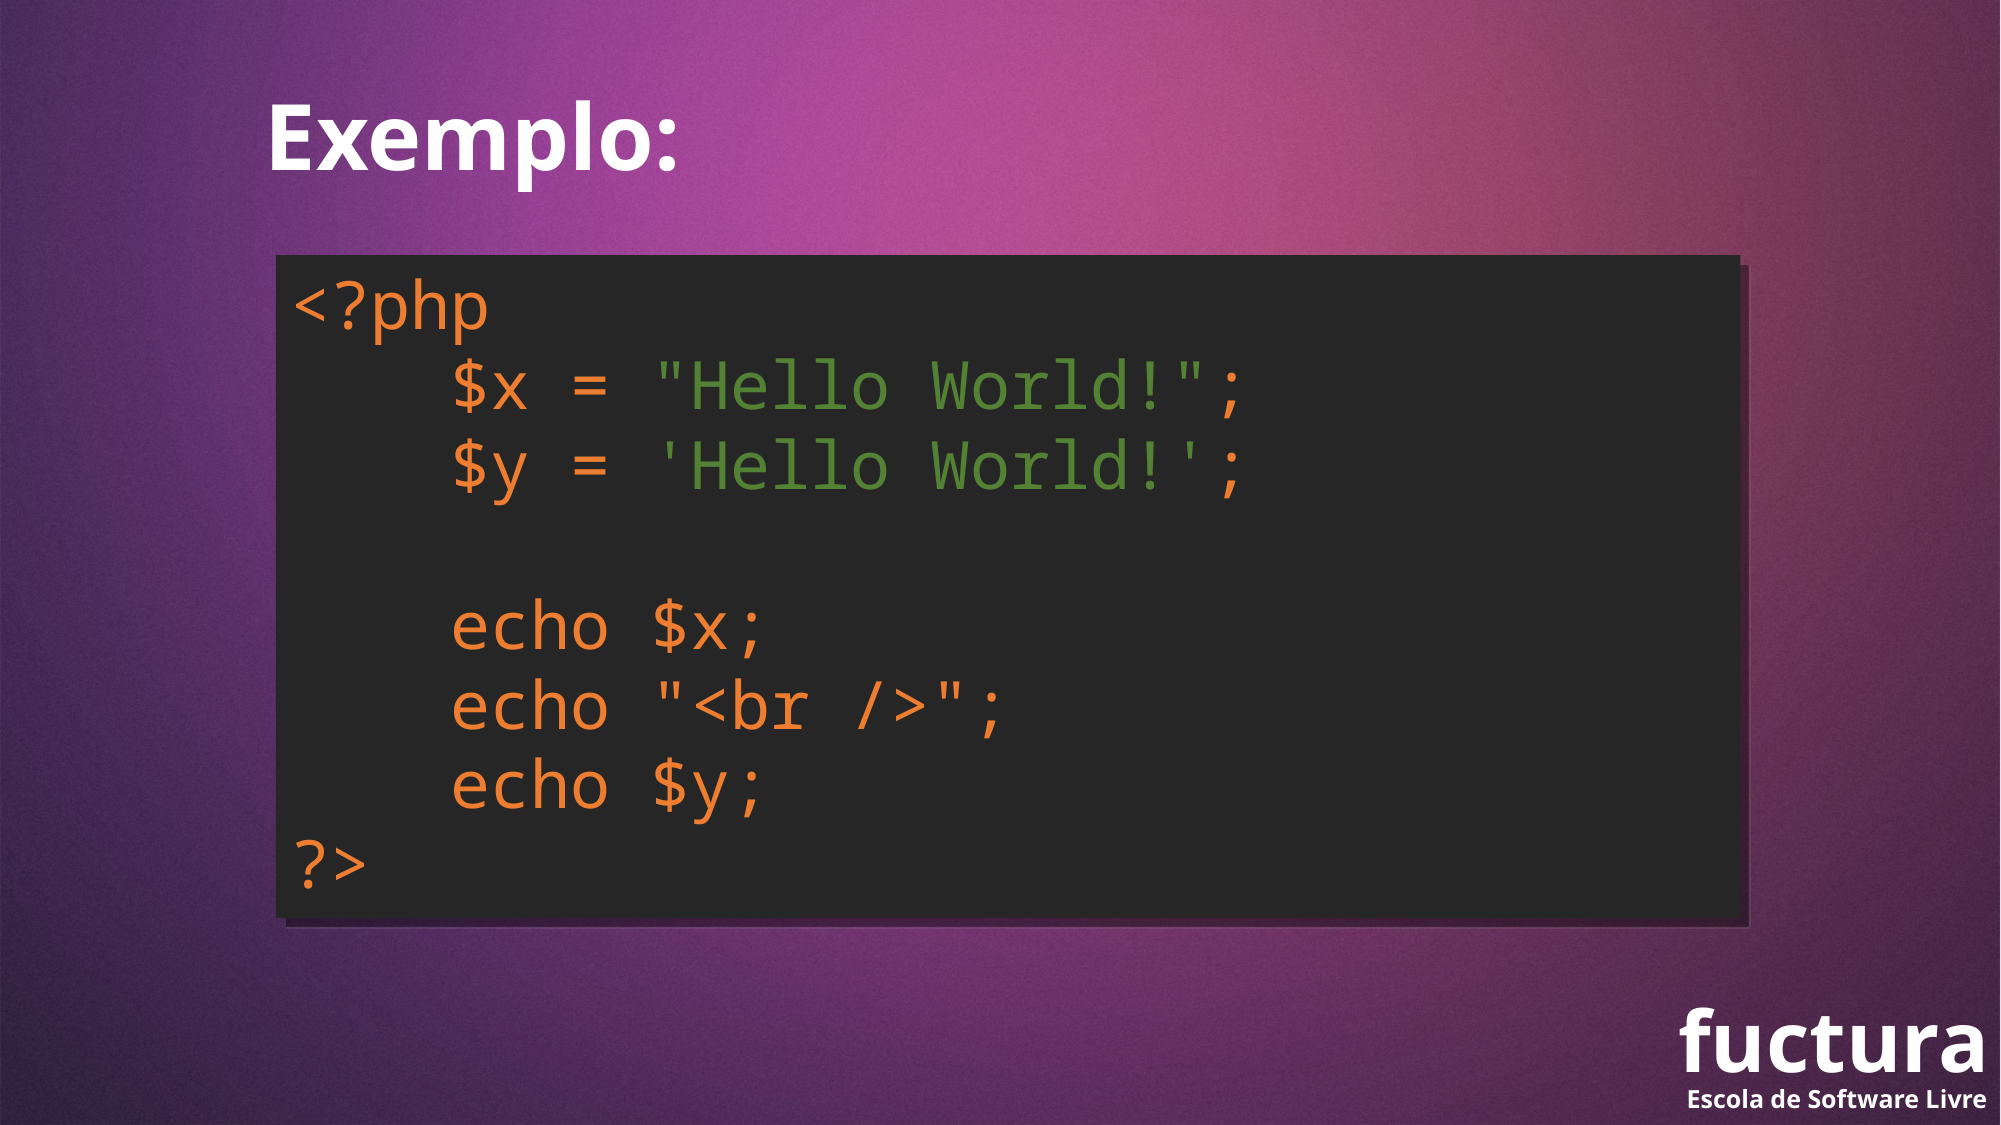

Exemplo:
<?php
 $x = "Hello World!";
 $y = 'Hello World!';
 echo $x;
 echo "<br />";
 echo $y;
?>
fuctura
Escola de Software Livre